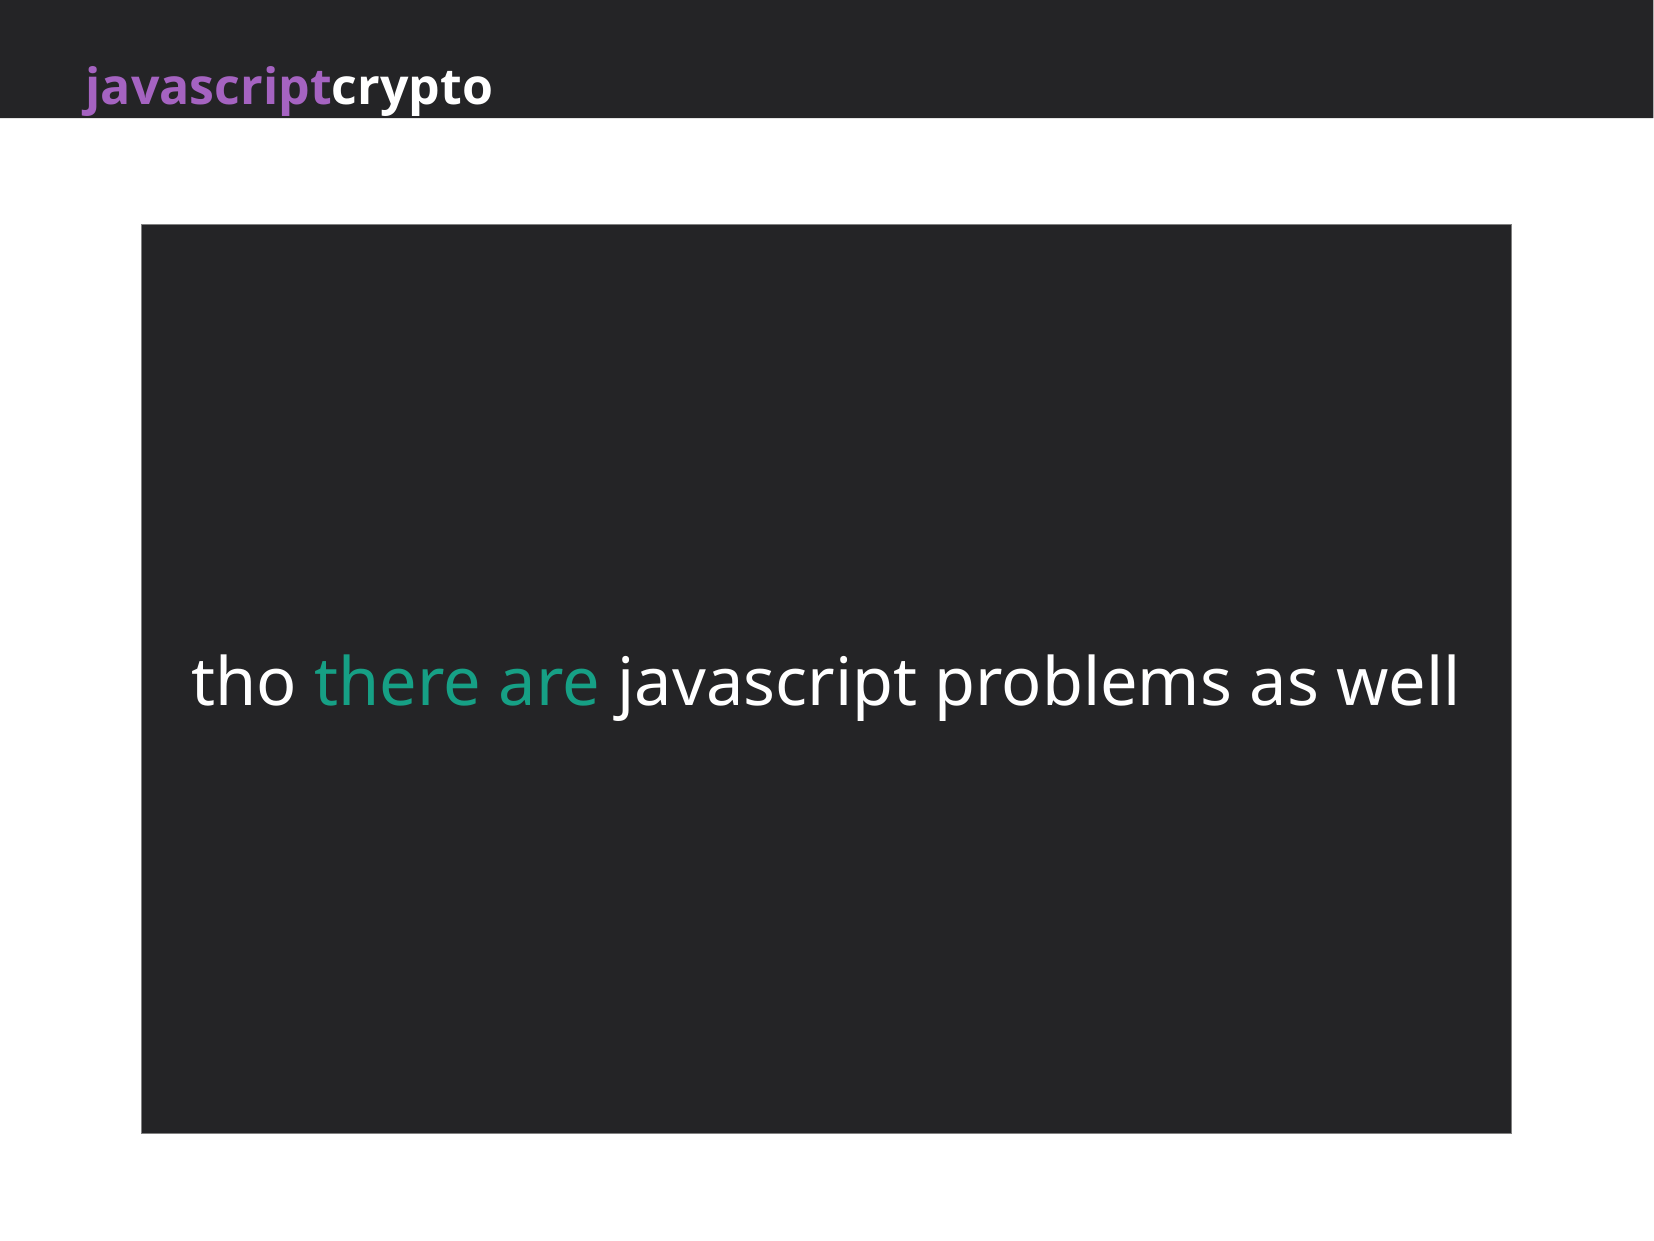

javascriptcrypto
tho there are javascript problems as well